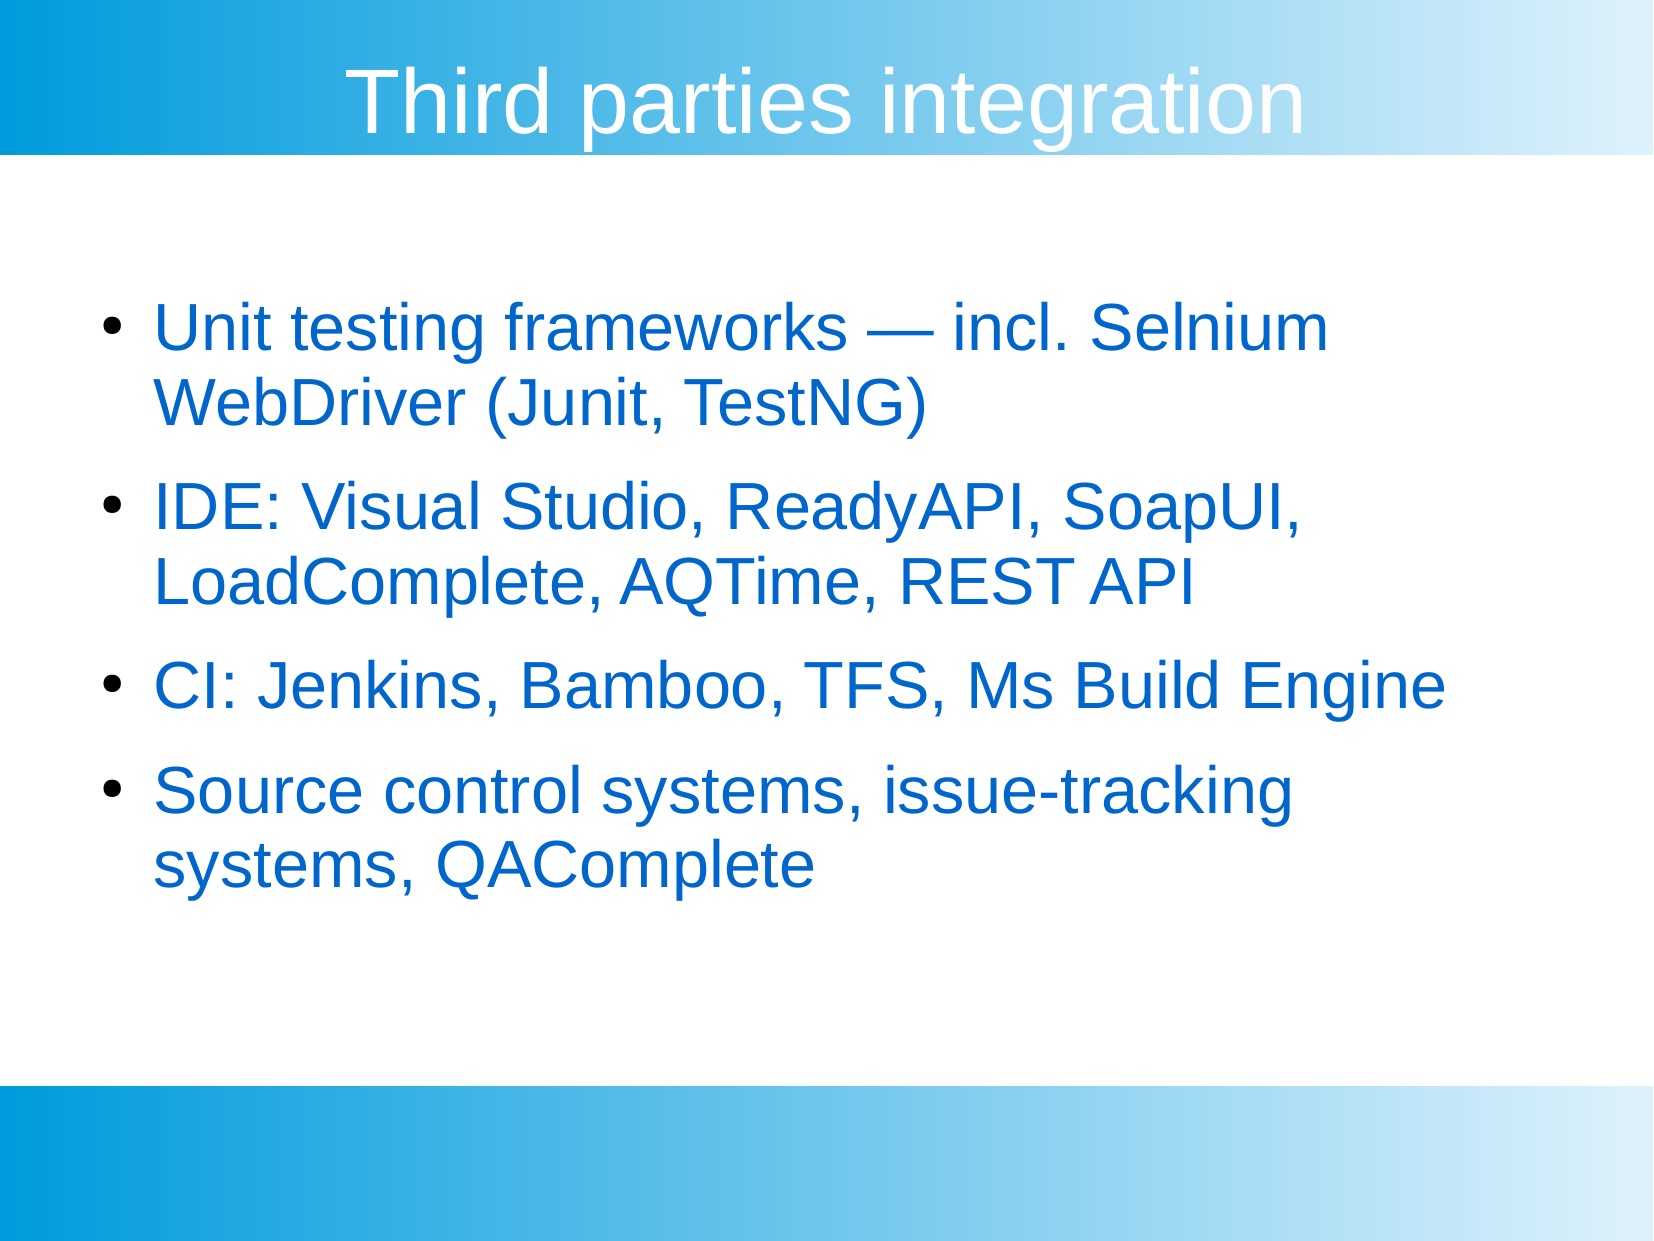

# Third parties integration
Unit testing frameworks — incl. Selnium WebDriver (Junit, TestNG)
IDE: Visual Studio, ReadyAPI, SoapUI, LoadComplete, AQTime, REST API
CI: Jenkins, Bamboo, TFS, Ms Build Engine
Source control systems, issue-tracking systems, QAComplete